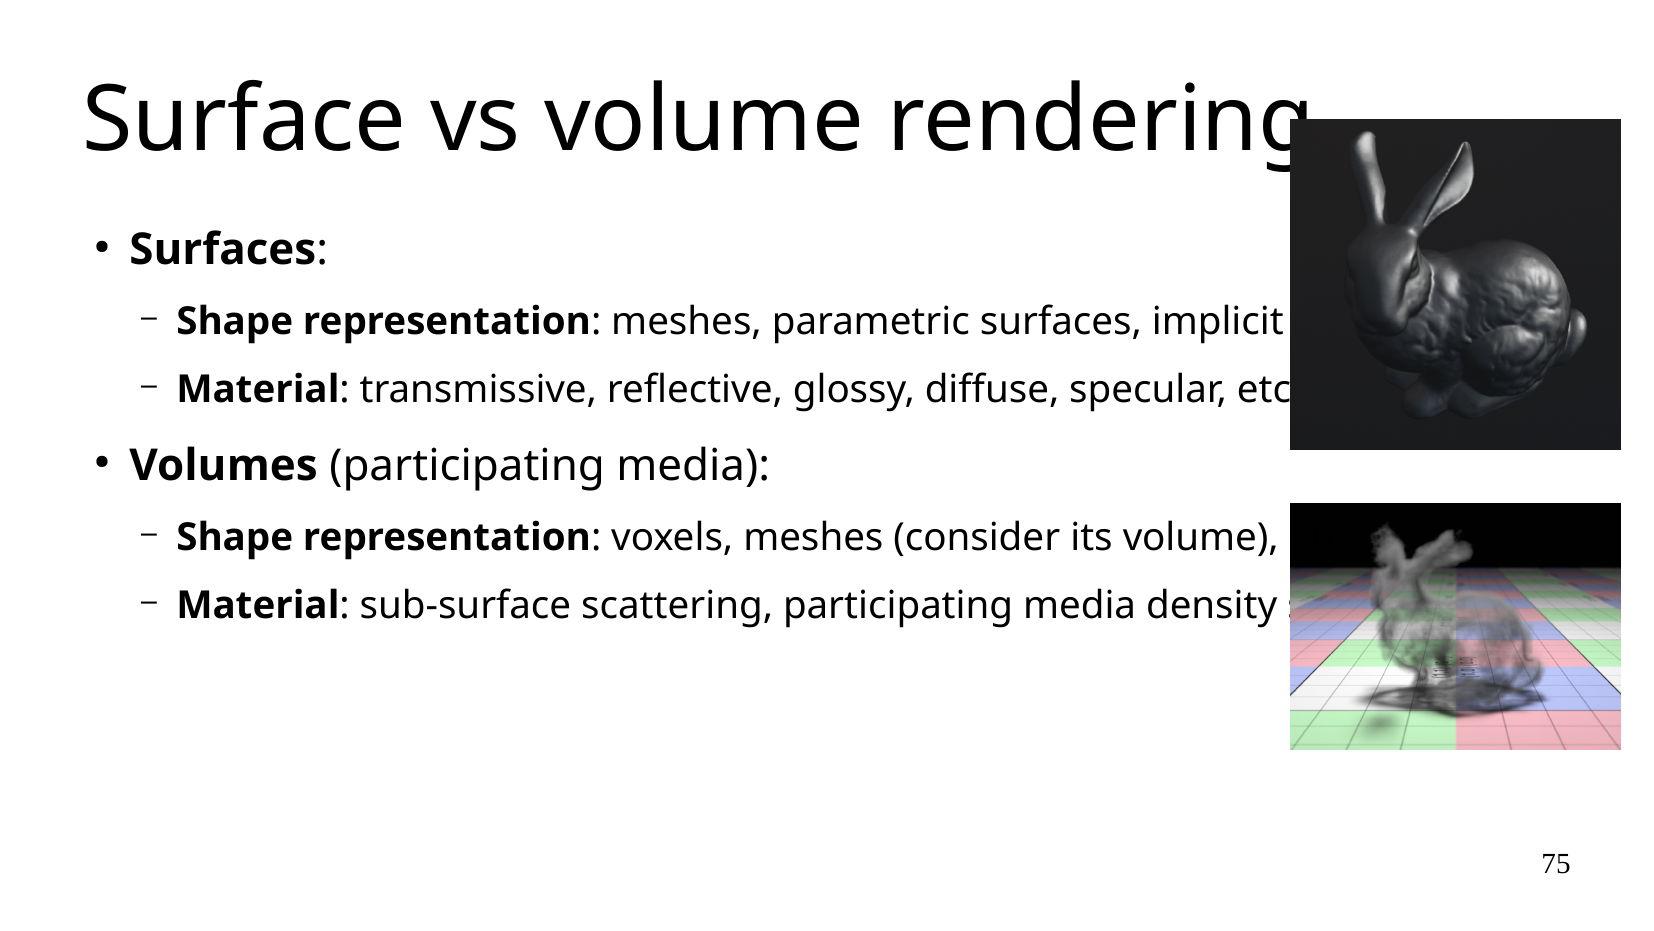

# Surface vs volume rendering
Surfaces:
Shape representation: meshes, parametric surfaces, implicit surfaces, etc.
Material: transmissive, reflective, glossy, diffuse, specular, etc.
Volumes (participating media):
Shape representation: voxels, meshes (consider its volume), etc.
Material: sub-surface scattering, participating media density scattering
75